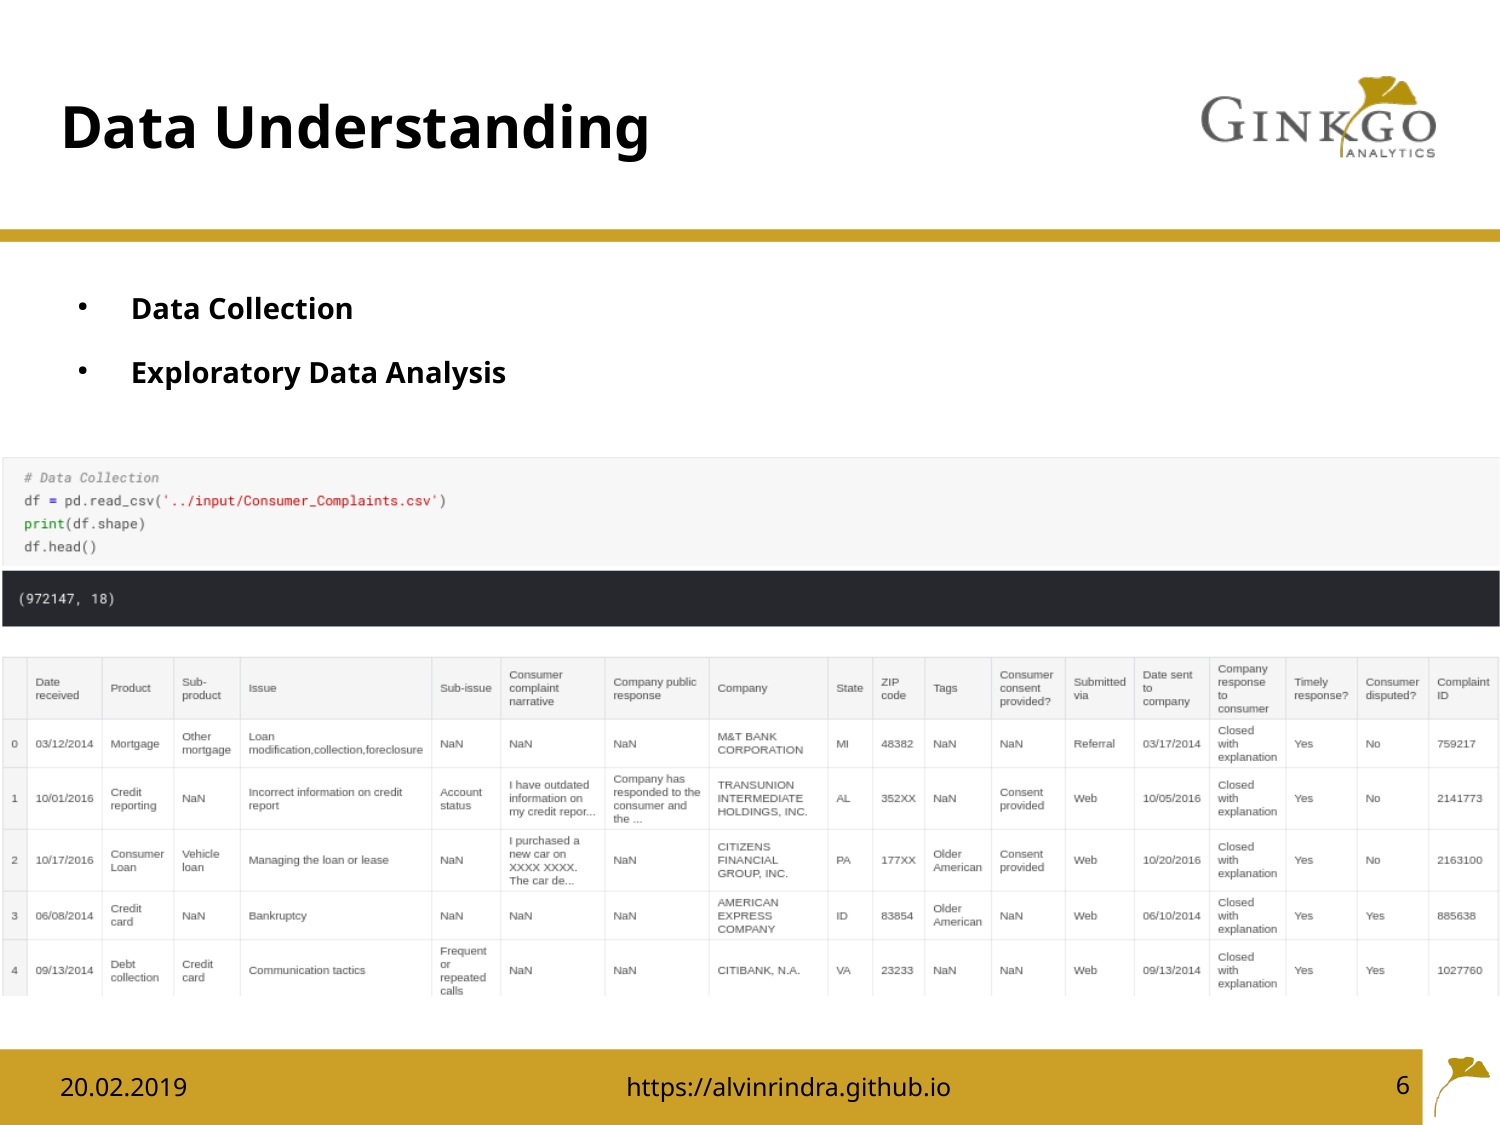

Data Understanding
# Data Collection
Exploratory Data Analysis
					https://alvinrindra.github.io
20.02.2019